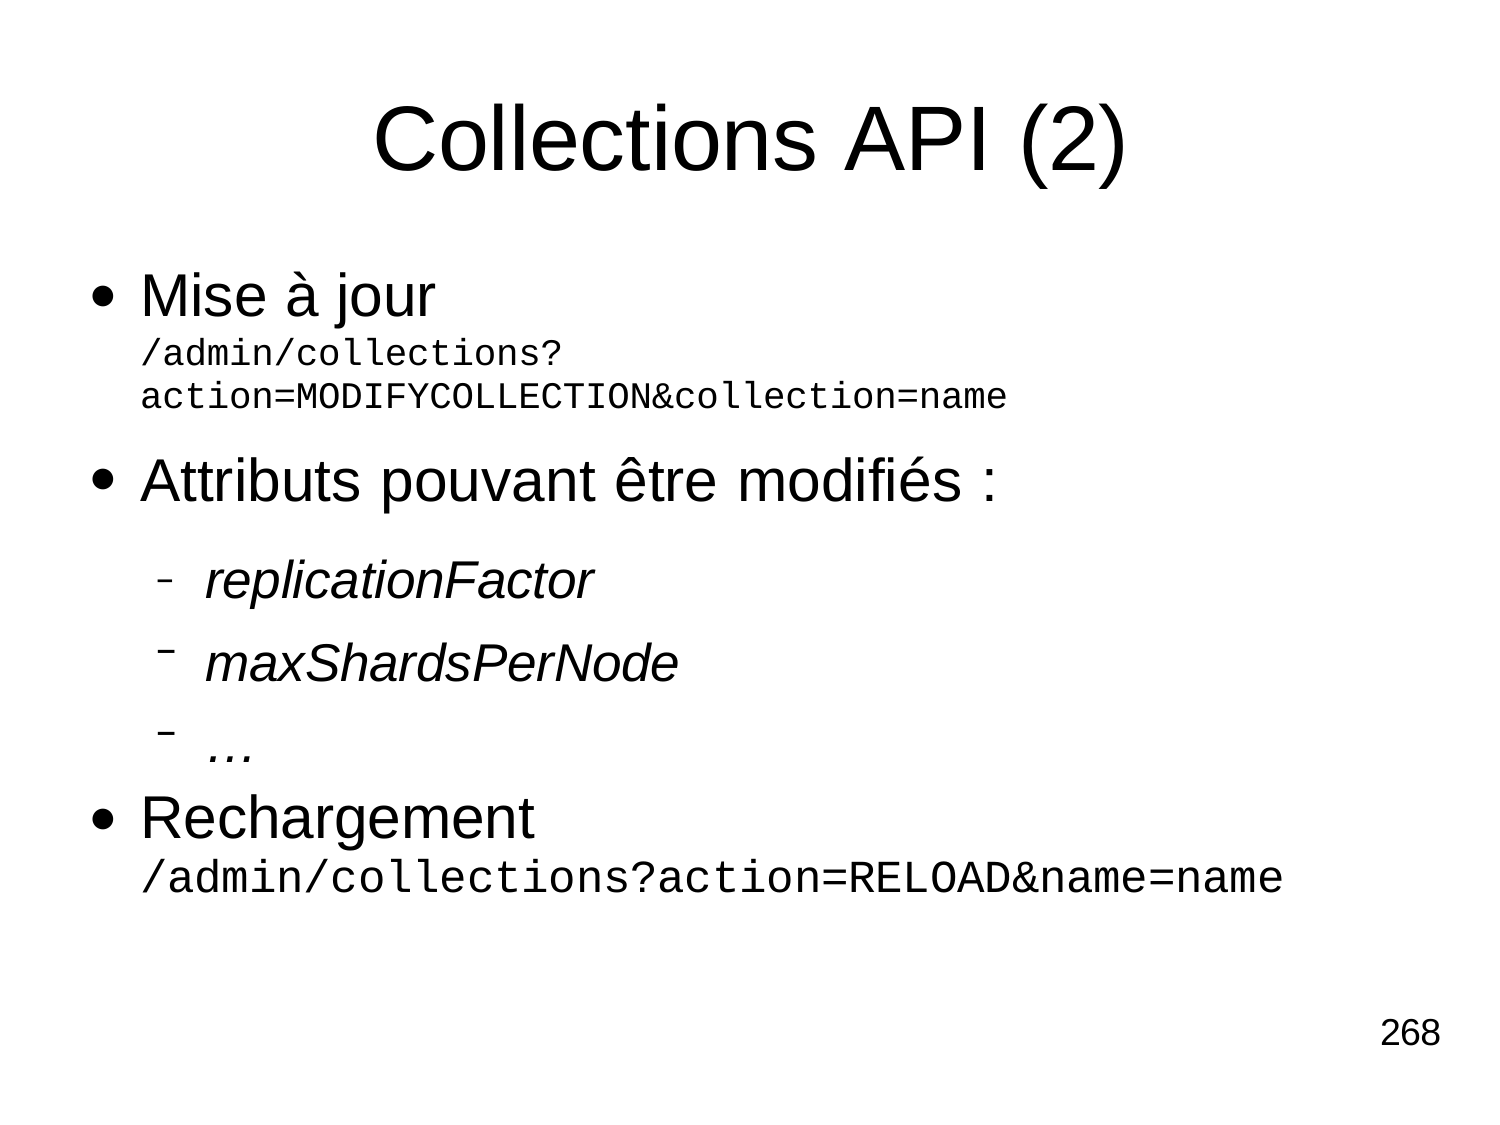

# Collections API (2)
Mise à jour
/admin/collections? action=MODIFYCOLLECTION&collection=name
●
Attributs pouvant être modifiés :
●
–	replicationFactor maxShardsPerNode
…
–
–
Rechargement
/admin/collections?action=RELOAD&name=name
●
268